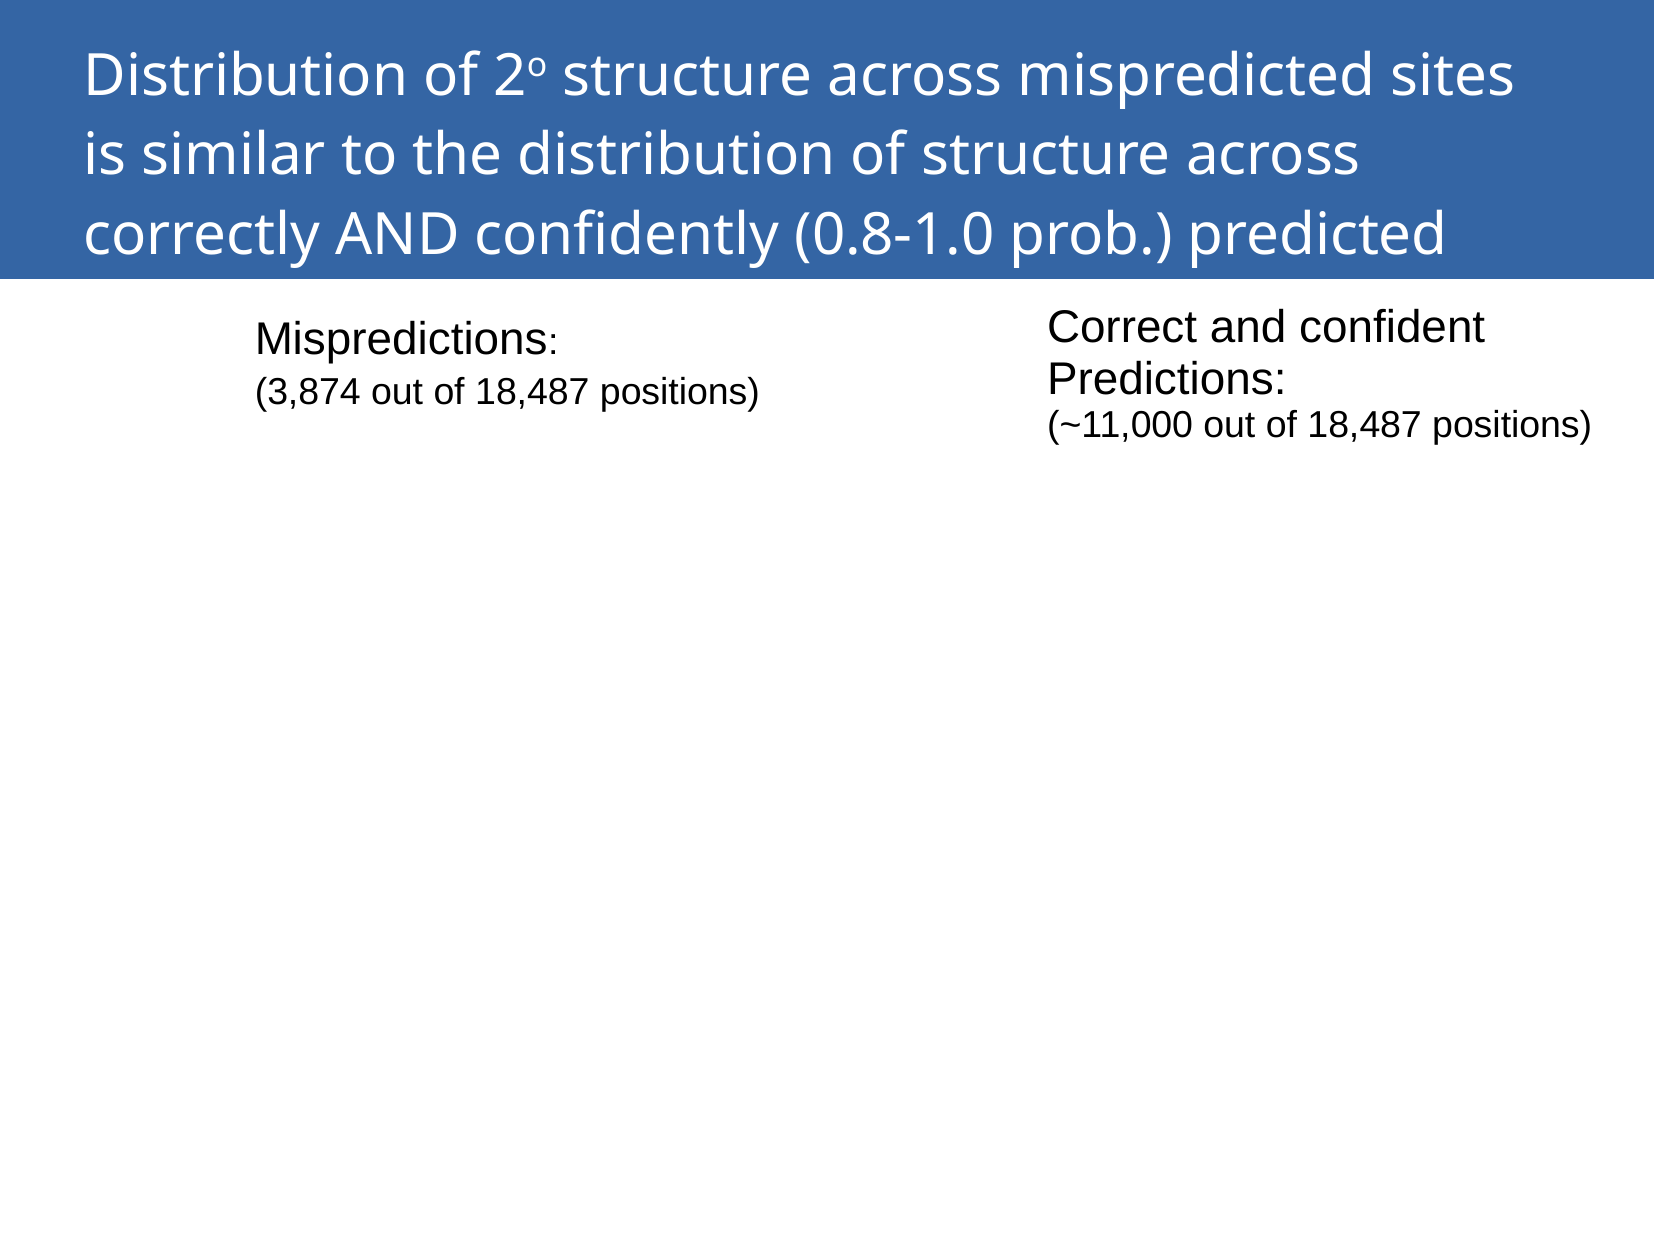

Distribution of 2o structure across mispredicted sites is similar to the distribution of structure across correctly AND confidently (0.8-1.0 prob.) predicted sites.
Correct and confident Predictions:
(~11,000 out of 18,487 positions)
Mispredictions:
(3,874 out of 18,487 positions)